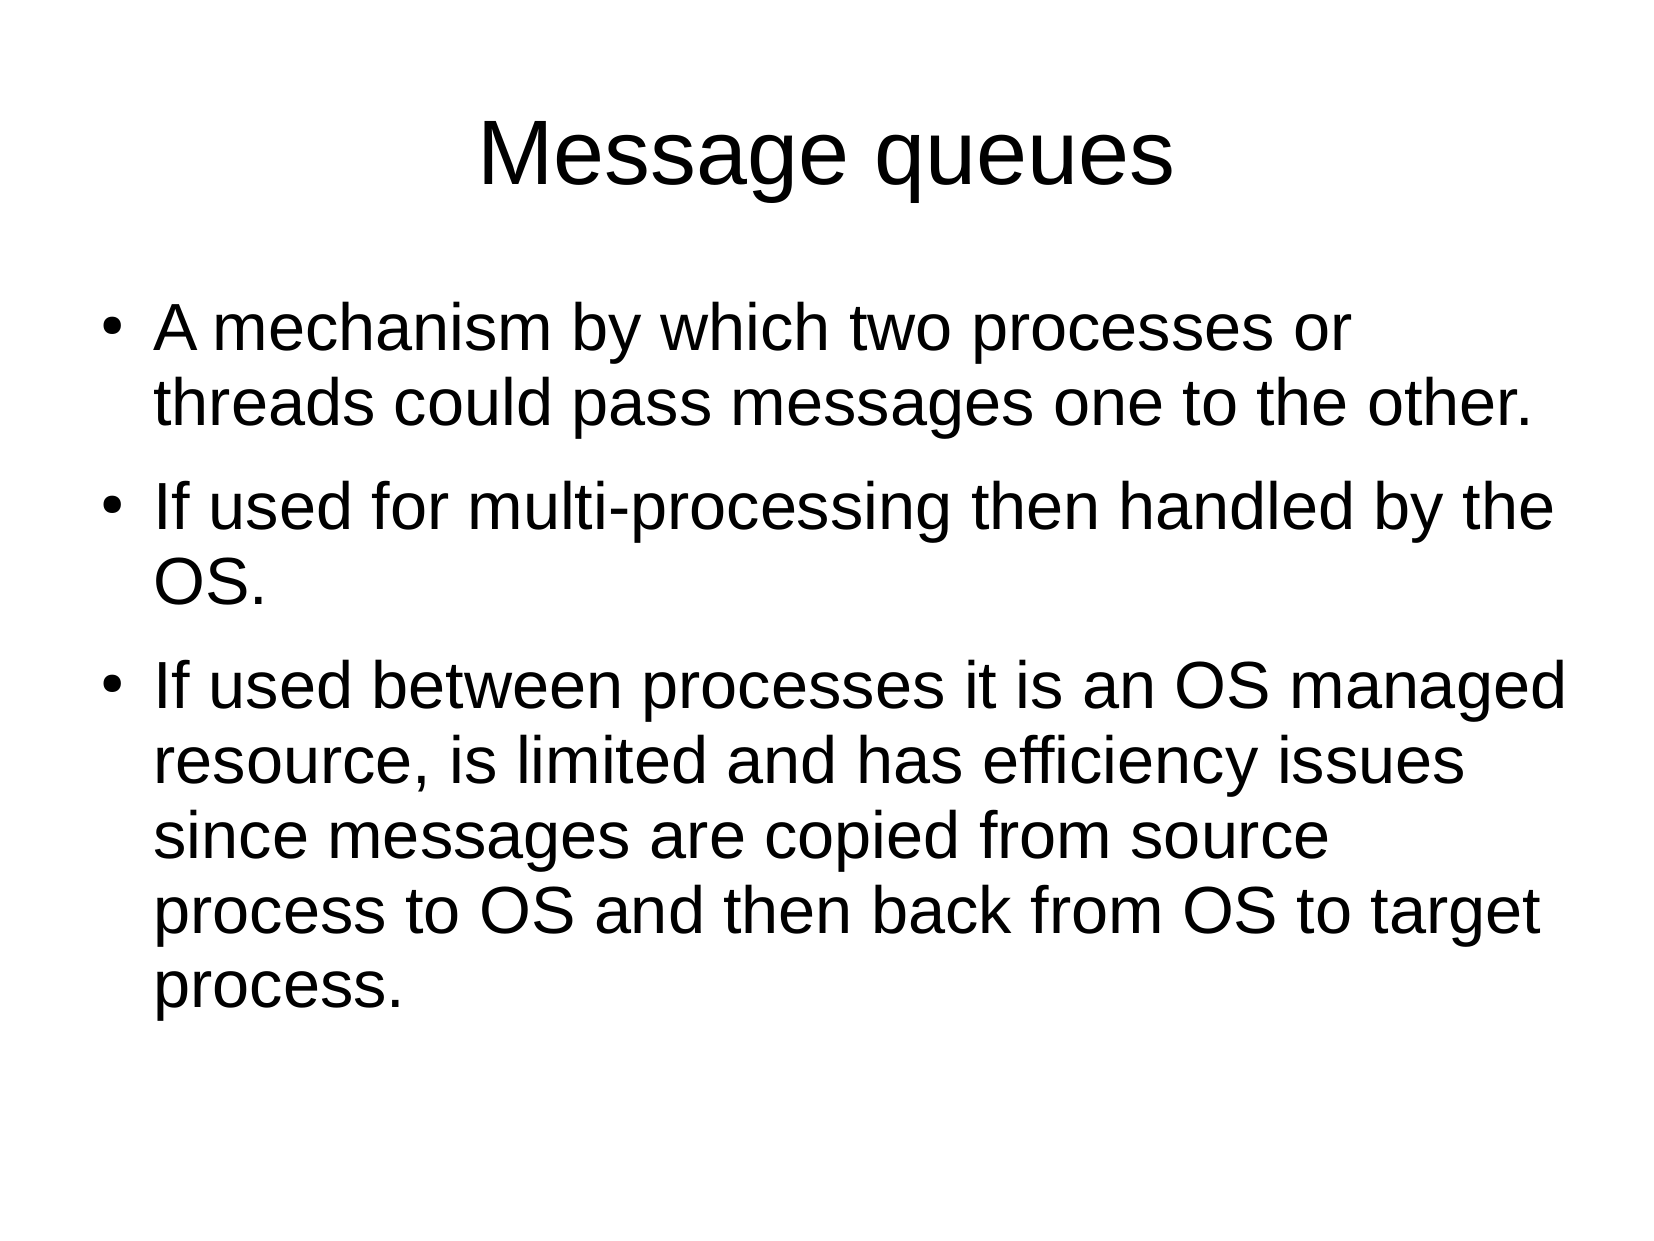

# Message queues
A mechanism by which two processes or threads could pass messages one to the other.
If used for multi-processing then handled by the OS.
If used between processes it is an OS managed resource, is limited and has efficiency issues since messages are copied from source process to OS and then back from OS to target process.